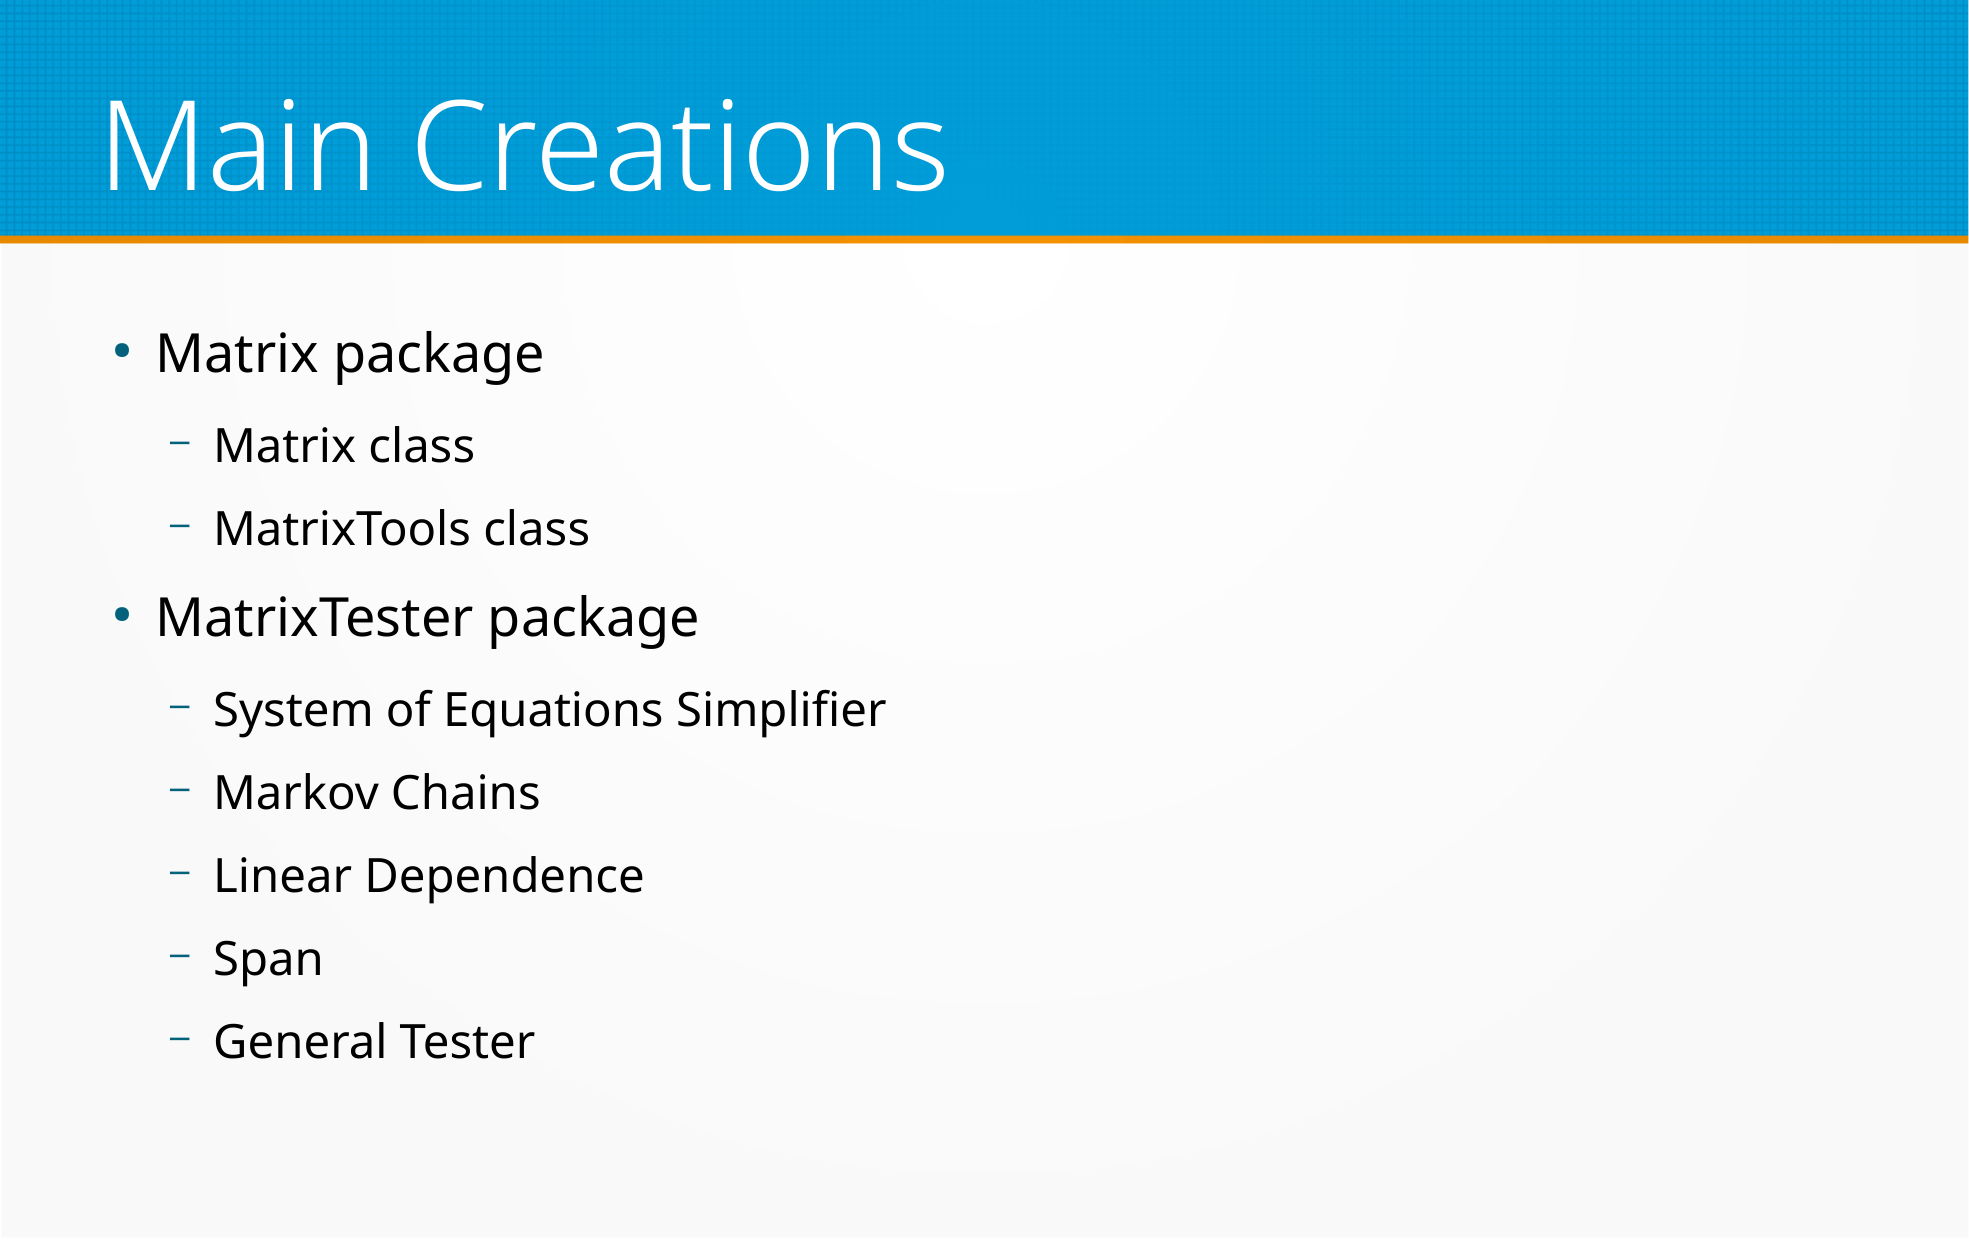

# Main Creations
Matrix package
Matrix class
MatrixTools class
MatrixTester package
System of Equations Simplifier
Markov Chains
Linear Dependence
Span
General Tester